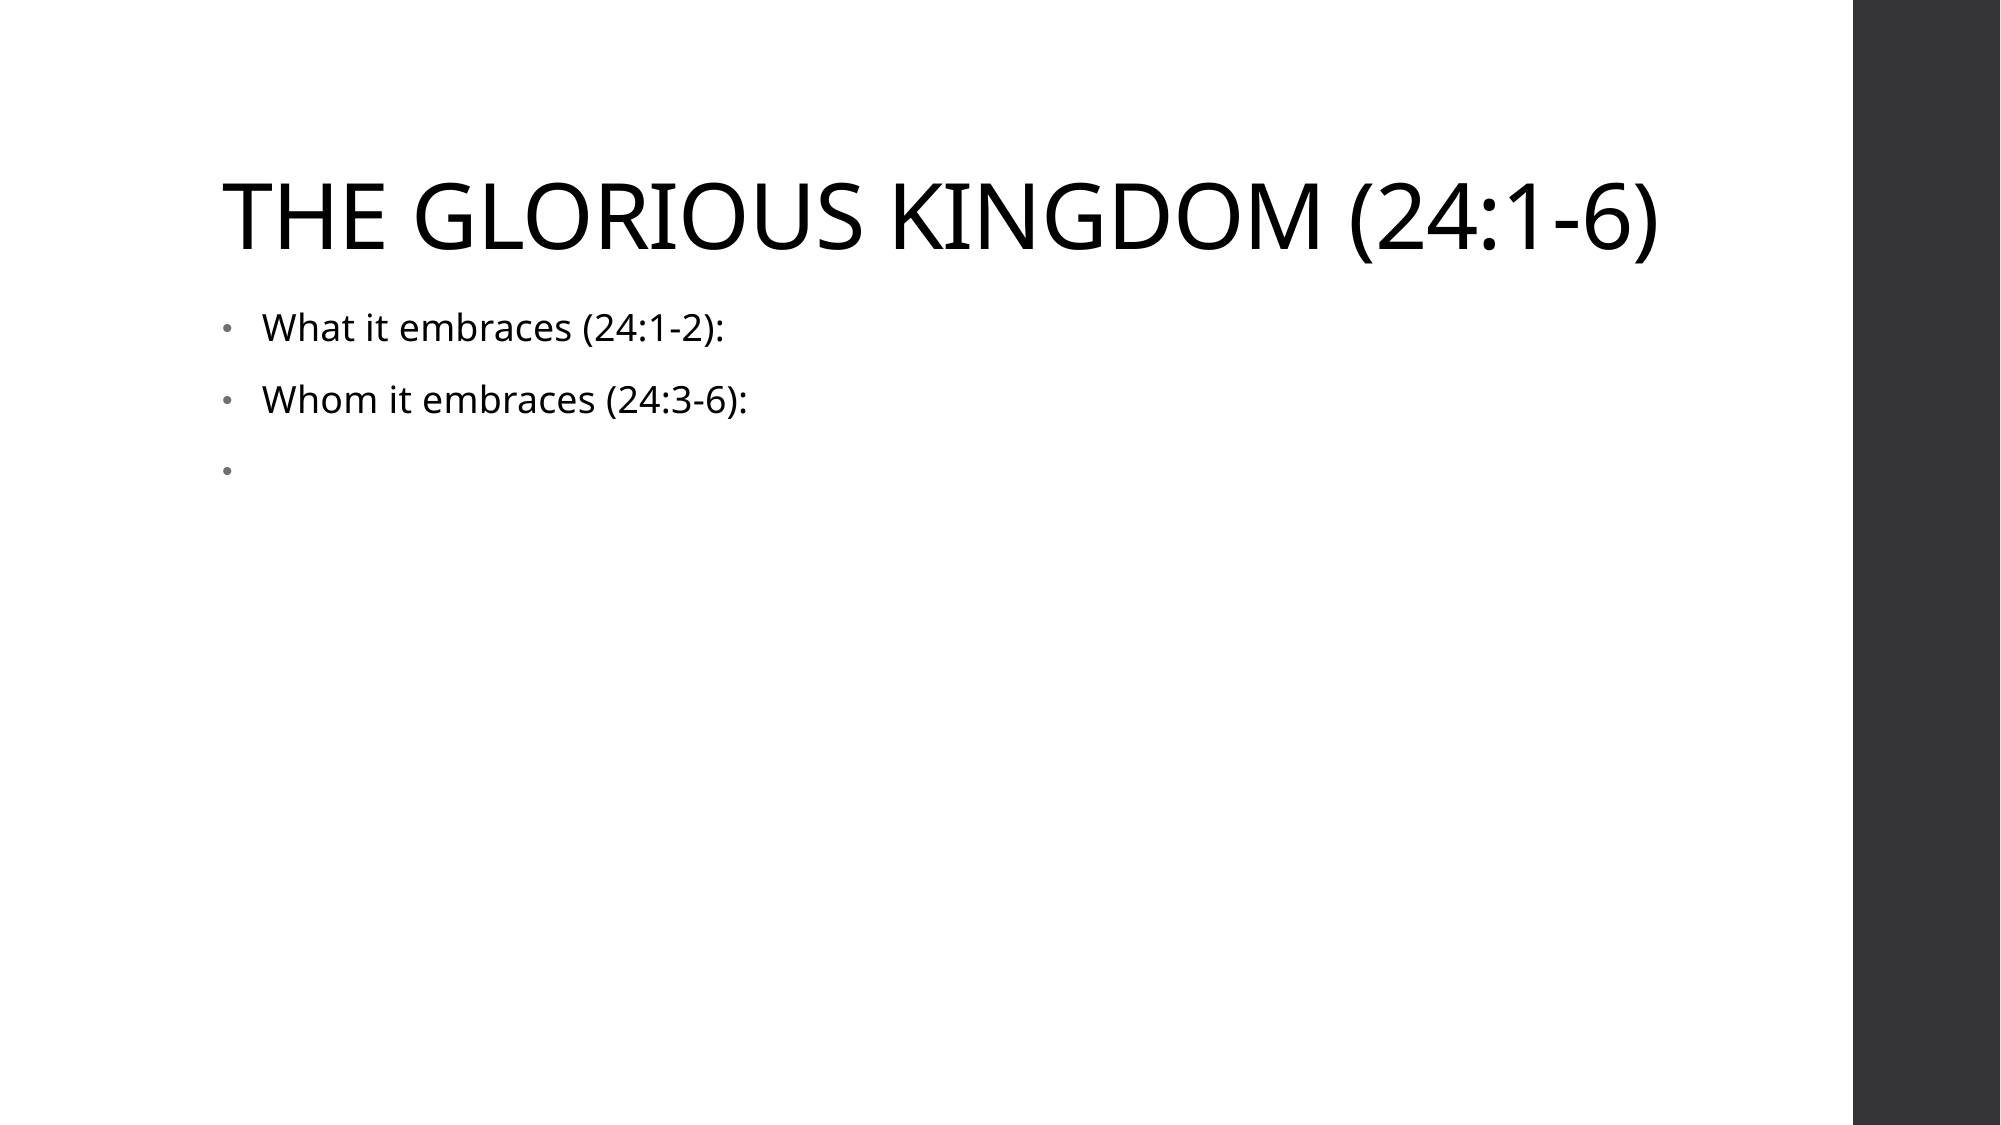

# THE GLORIOUS KINGDOM (24:1-6)
 What it embraces (24:1-2):
 Whom it embraces (24:3-6):